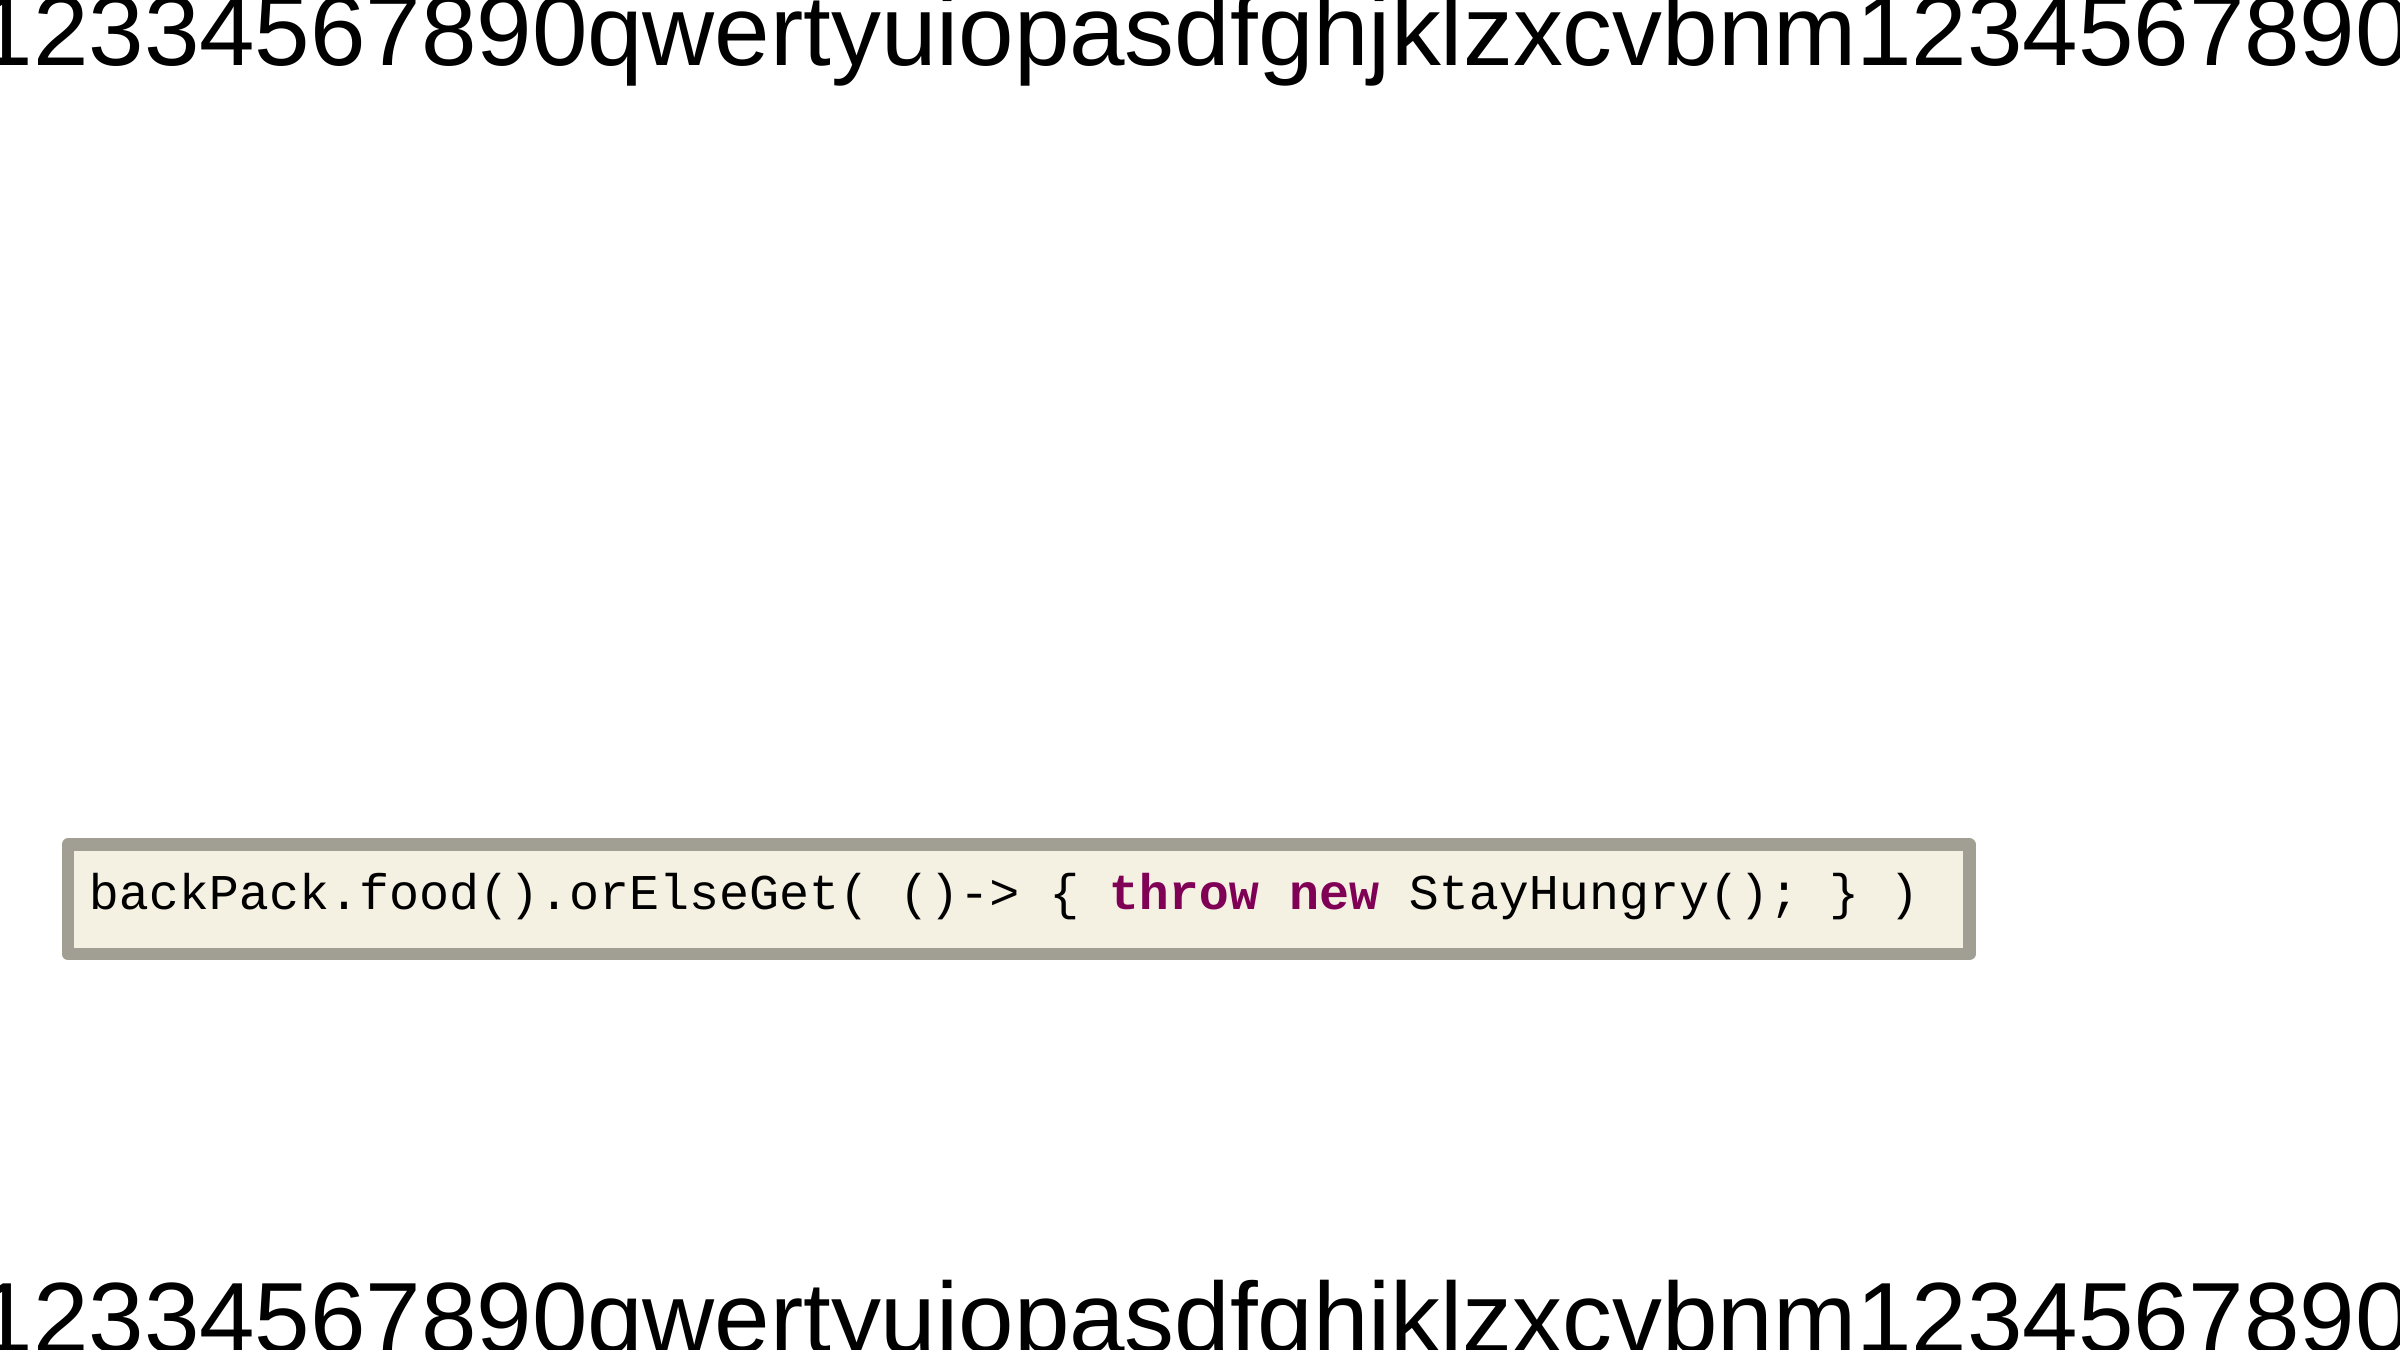

# 12334567890qwertyuiopasdfghjklzxcvbnm1234567890
backPack.food().orElseGet( ()-> { throw new StayHungry(); } )
12334567890qwertyuiopasdfghjklzxcvbnm1234567890